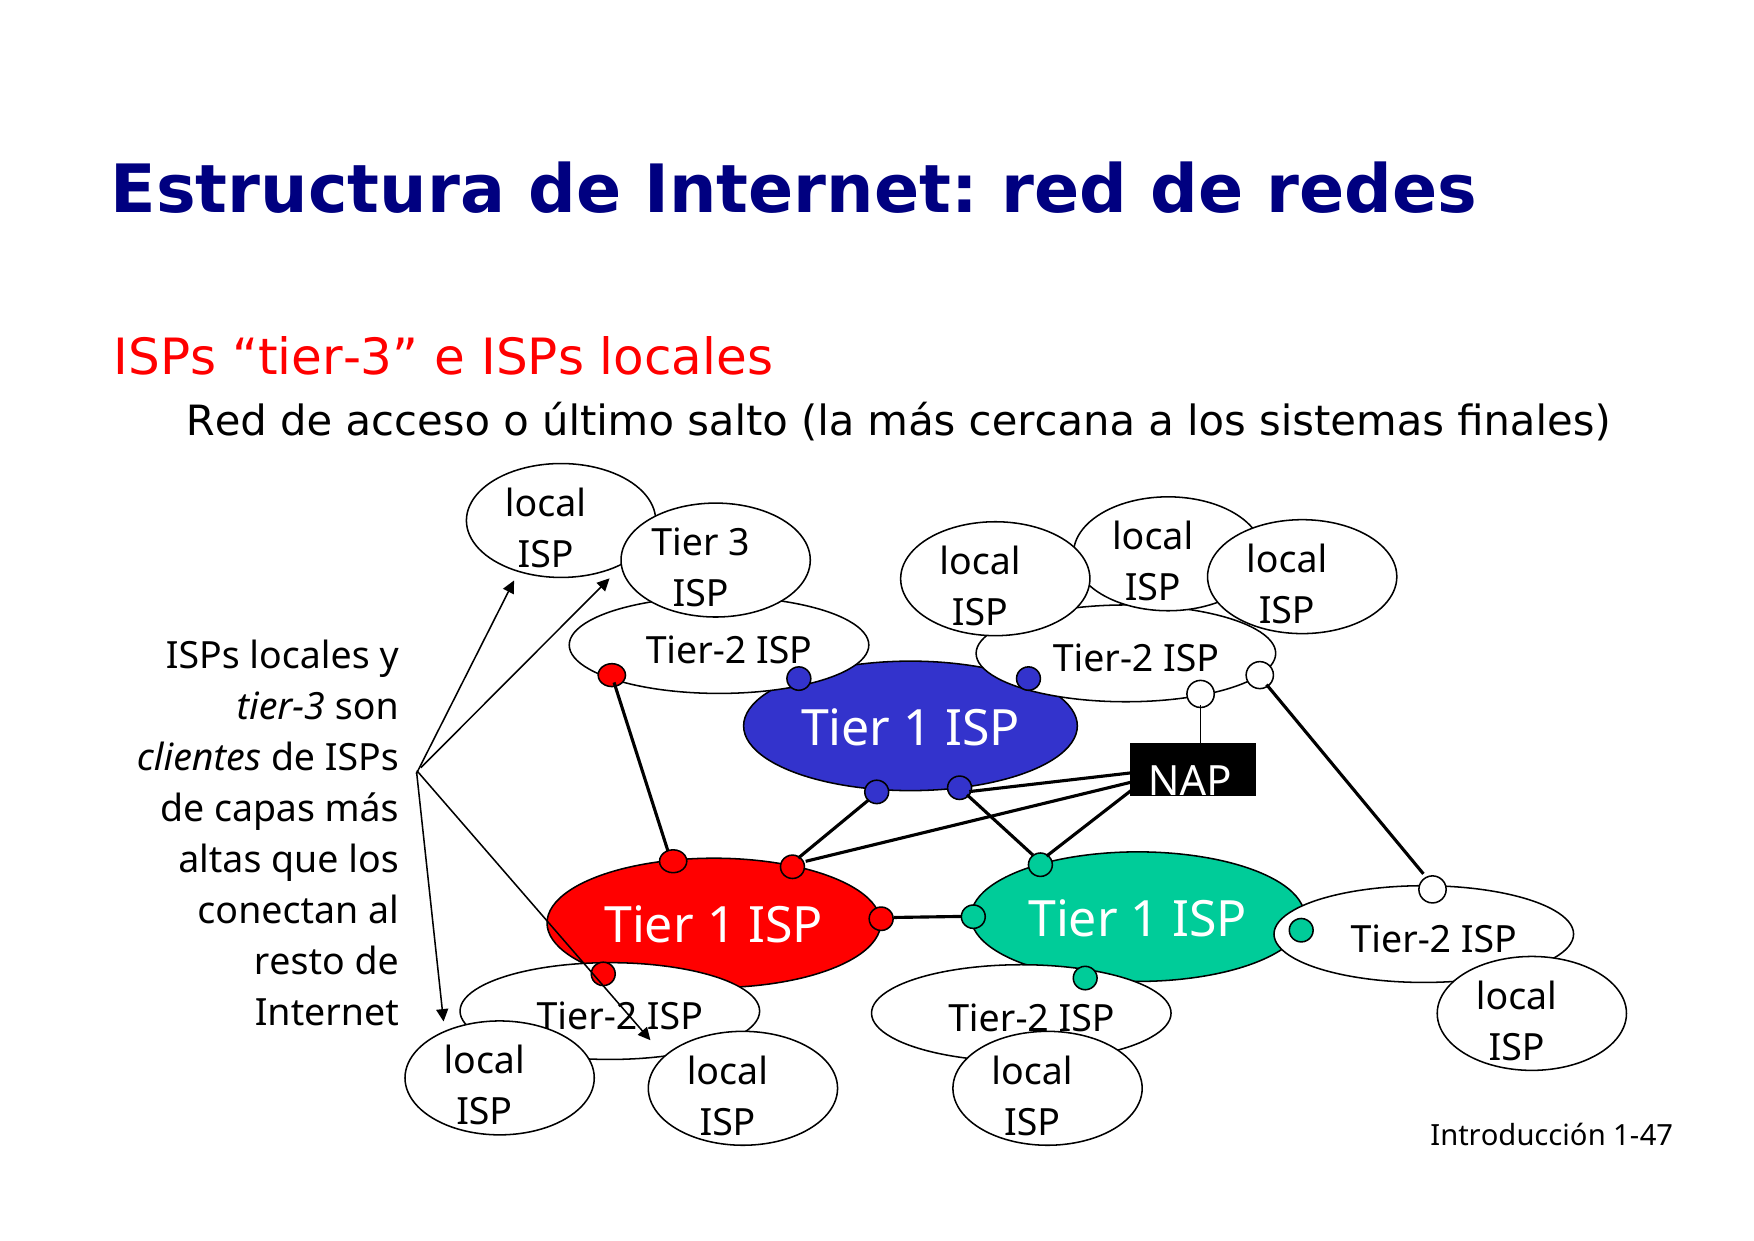

# Estructura de Internet: red de redes
ISPs “tier-3” e ISPs locales
Red de acceso o último salto (la más cercana a los sistemas finales)
local
ISP
local
ISP
Tier 3
ISP
local
ISP
local
ISP
local
ISP
local
ISP
local
ISP
local
ISP
ISPs locales y tier-3 son clientes de ISPs de capas más altas que los conectan al resto de Internet
Tier-2 ISP
Tier-2 ISP
Tier-2 ISP
Tier-2 ISP
Tier-2 ISP
Tier 1 ISP
NAP
Tier 1 ISP
Tier 1 ISP